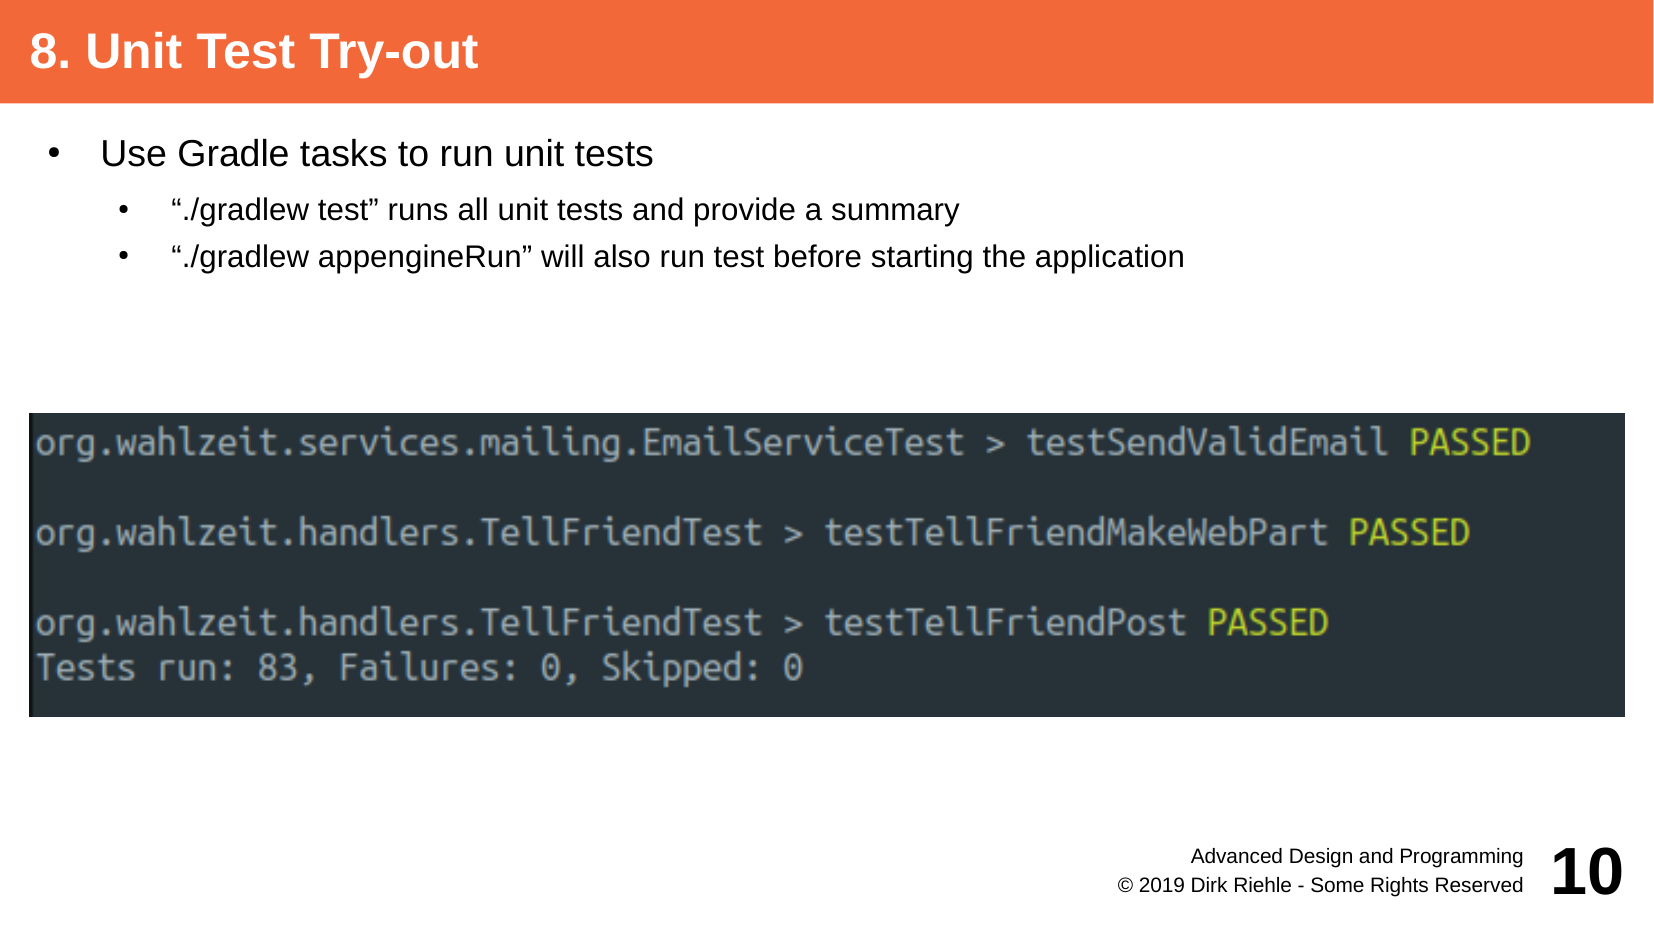

# 8. Unit Test Try-out
Use Gradle tasks to run unit tests
“./gradlew test” runs all unit tests and provide a summary
“./gradlew appengineRun” will also run test before starting the application
Advanced Design and Programming
10
© 2019 Dirk Riehle - Some Rights Reserved